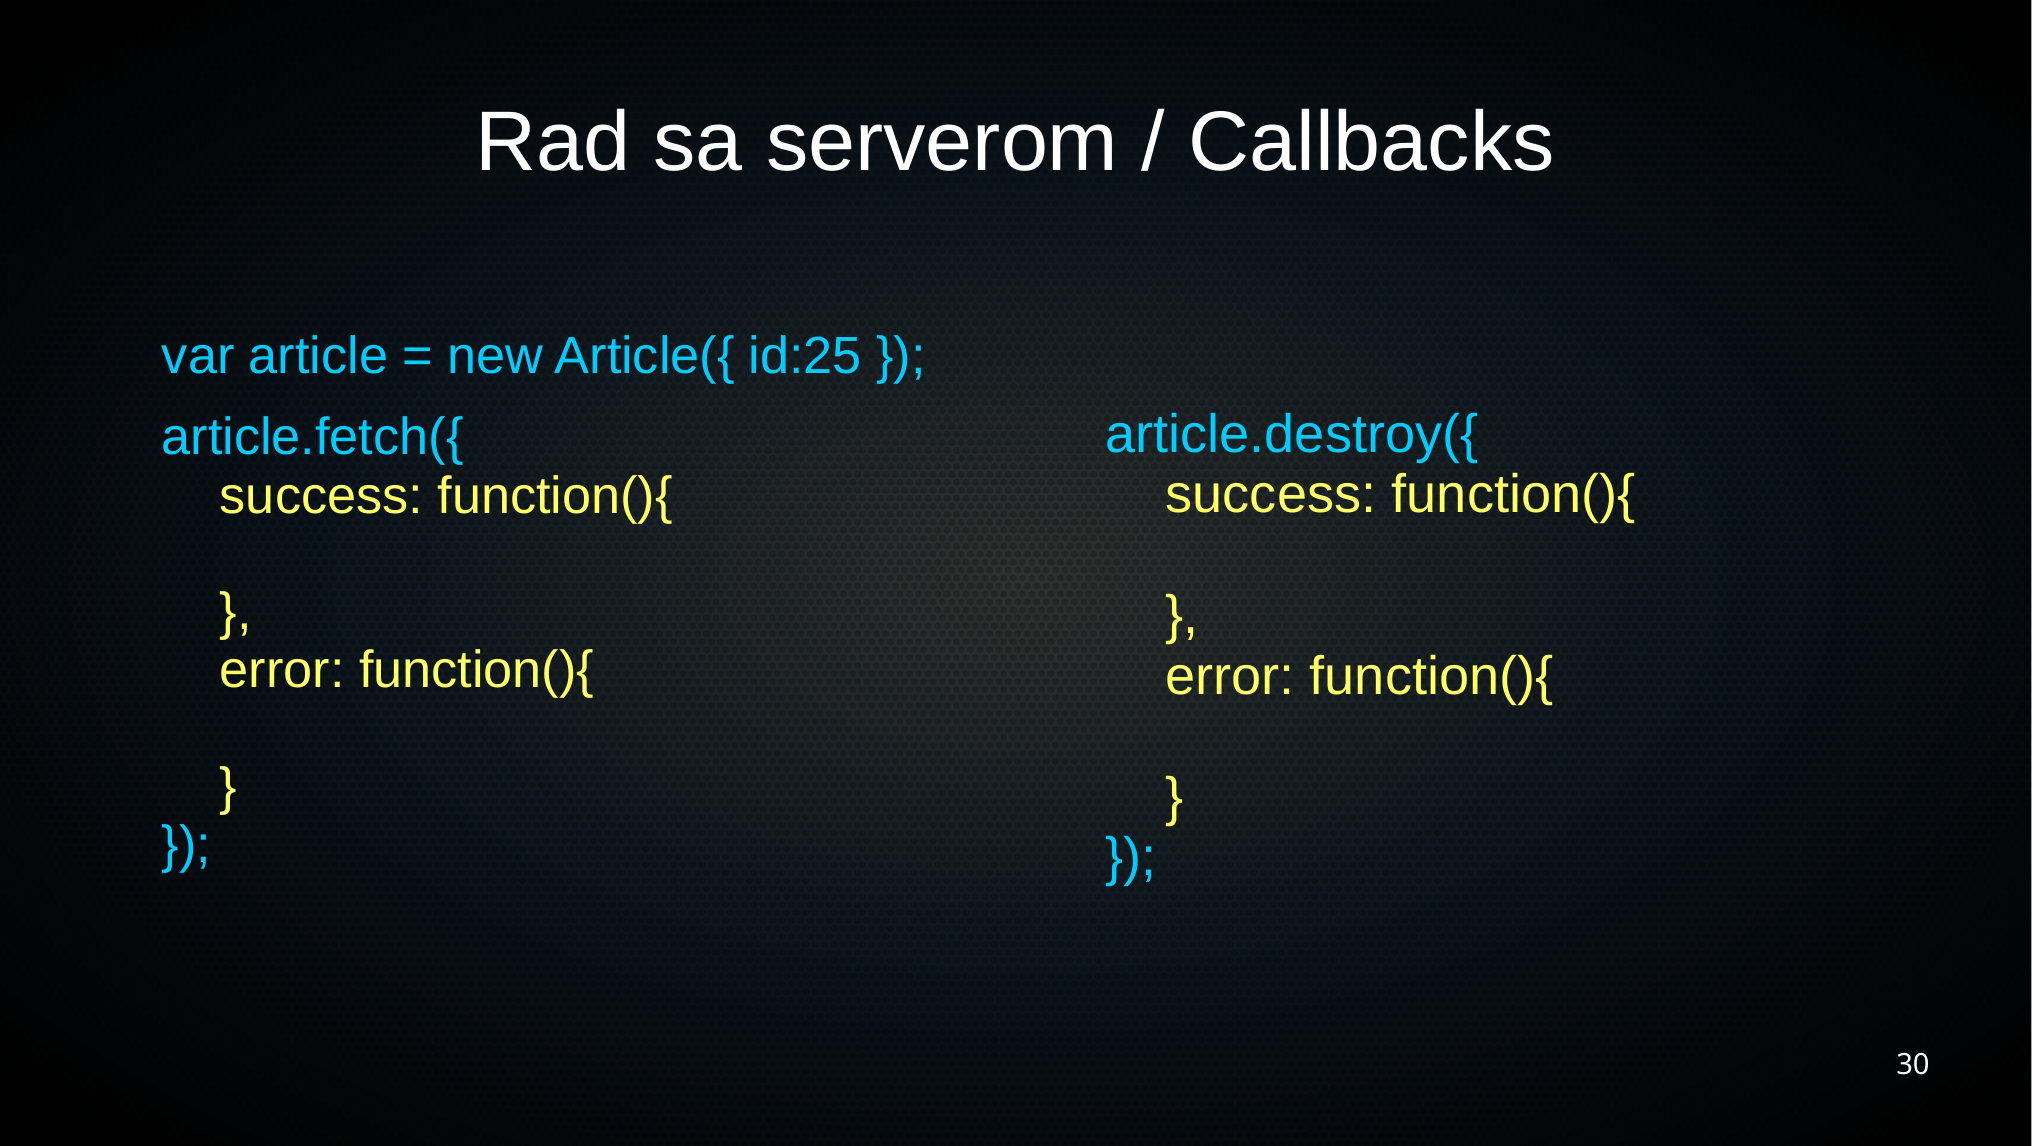

# Rad sa serverom / Callbacks
var article = new Article({ id:25 });
article.fetch({
 success: function(){
 },
 error: function(){
 }
});
article.destroy({
 success: function(){
 },
 error: function(){
 }
});
30